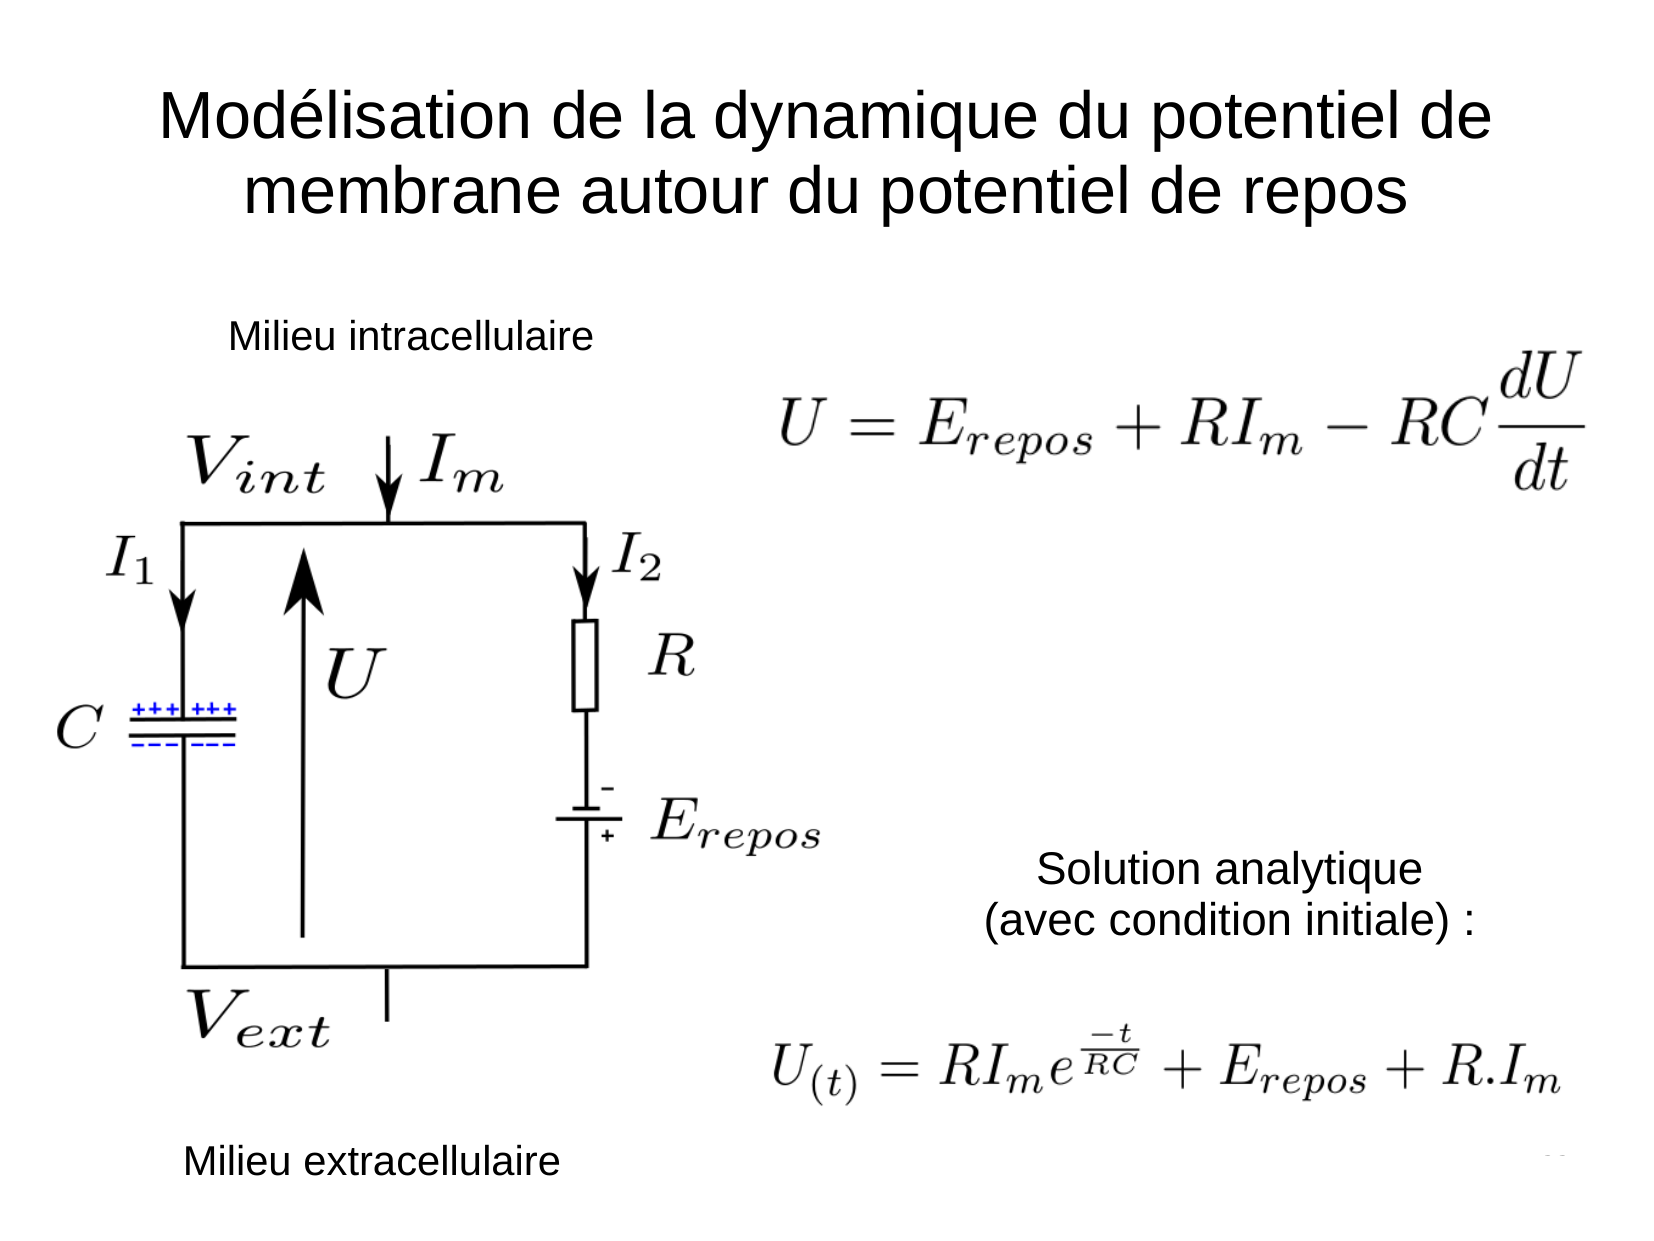

# Modélisation de la dynamique du potentiel de membrane autour du potentiel de repos
Milieu intracellulaire
Solution analytique (avec condition initiale) :
Milieu extracellulaire
55